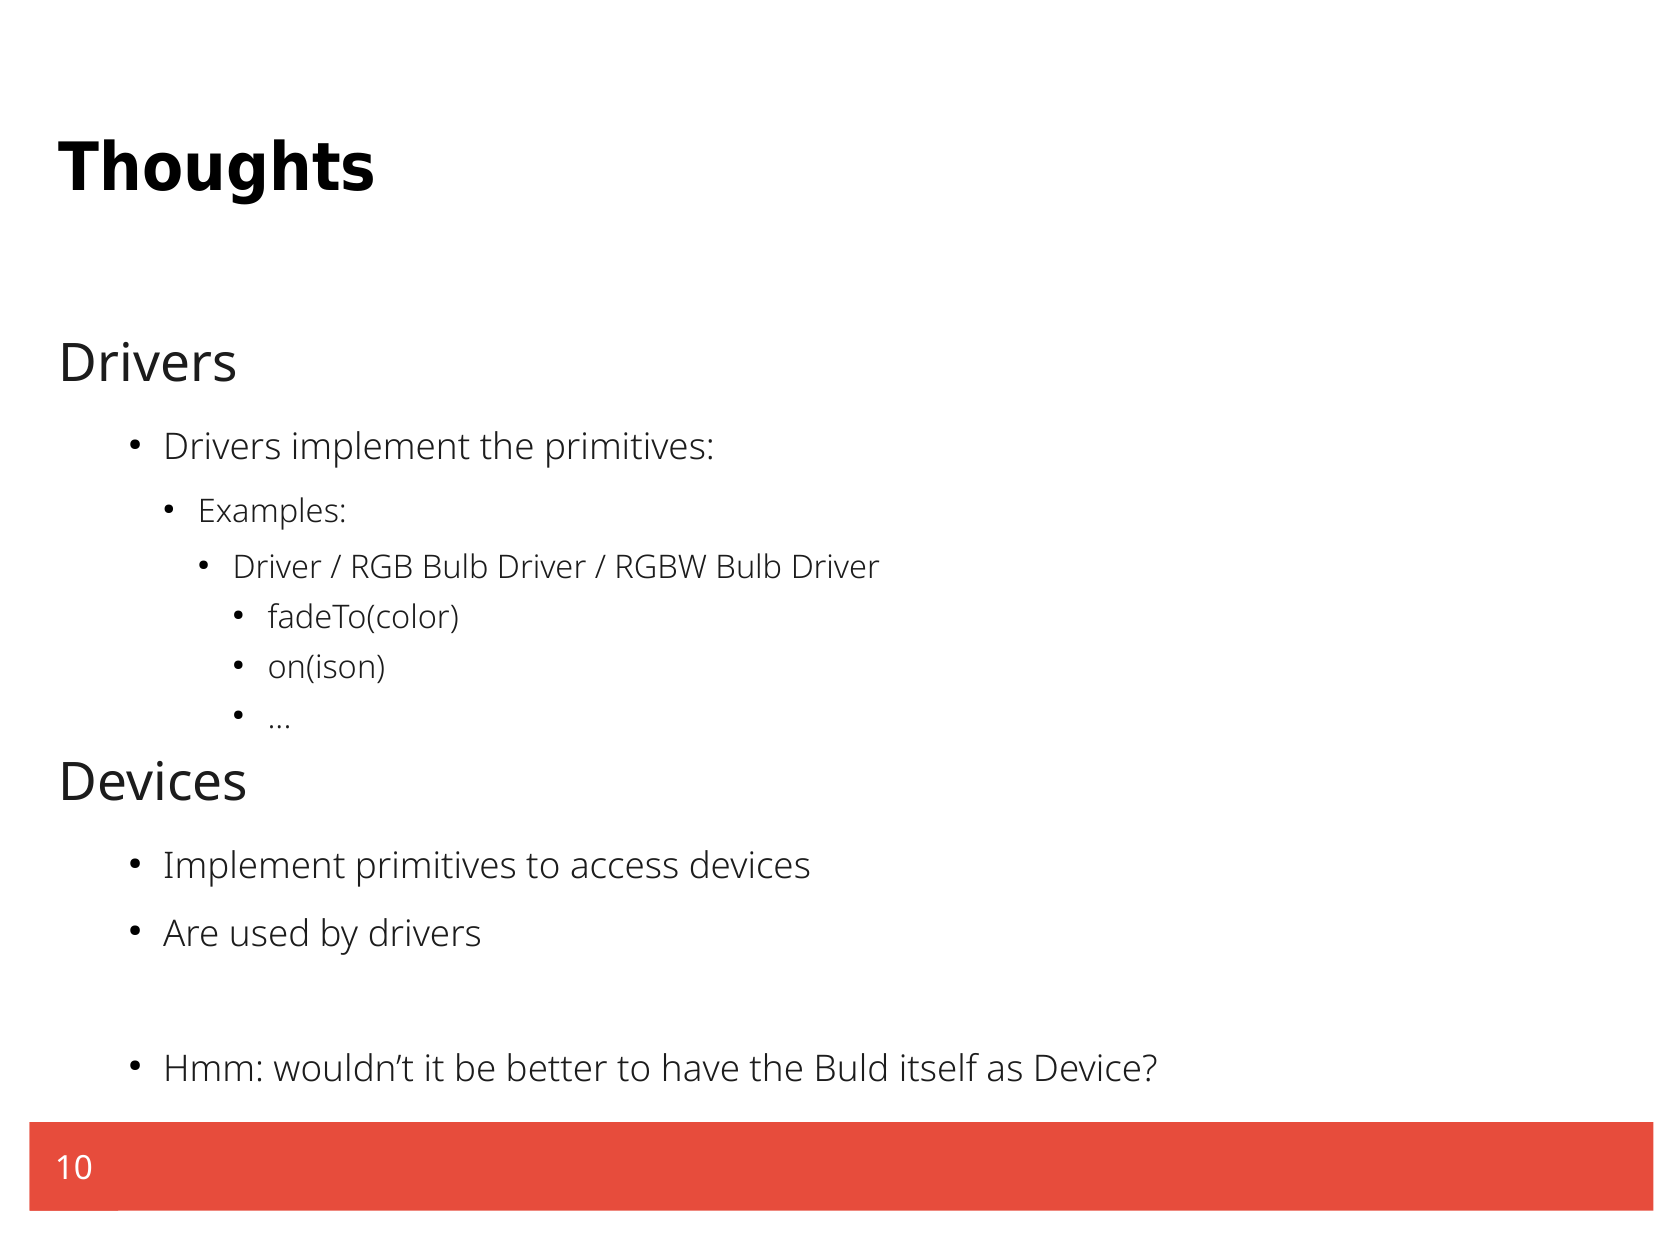

# Thoughts
Drivers
Drivers implement the primitives:
Examples:
Driver / RGB Bulb Driver / RGBW Bulb Driver
fadeTo(color)
on(ison)
...
Devices
Implement primitives to access devices
Are used by drivers
Hmm: wouldn’t it be better to have the Buld itself as Device?
10